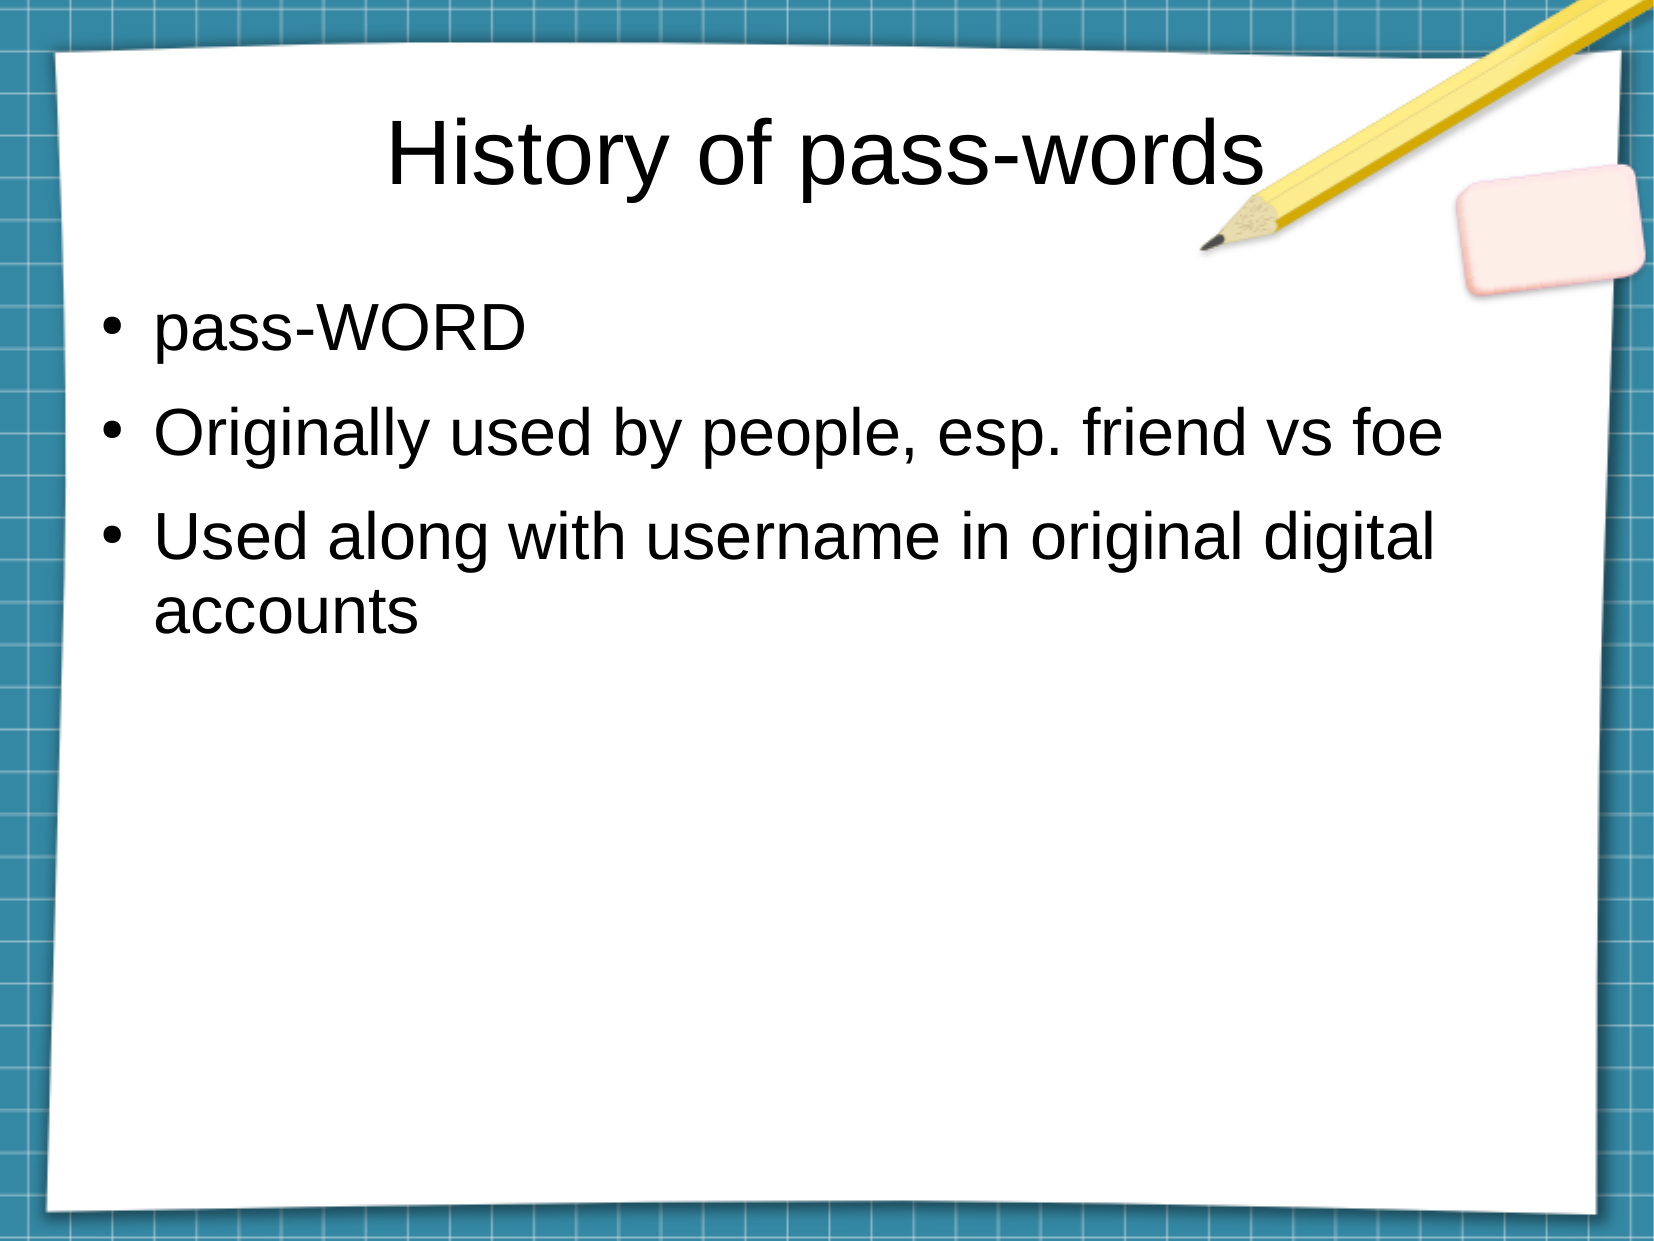

# History of pass-words
pass-WORD
Originally used by people, esp. friend vs foe
Used along with username in original digital accounts